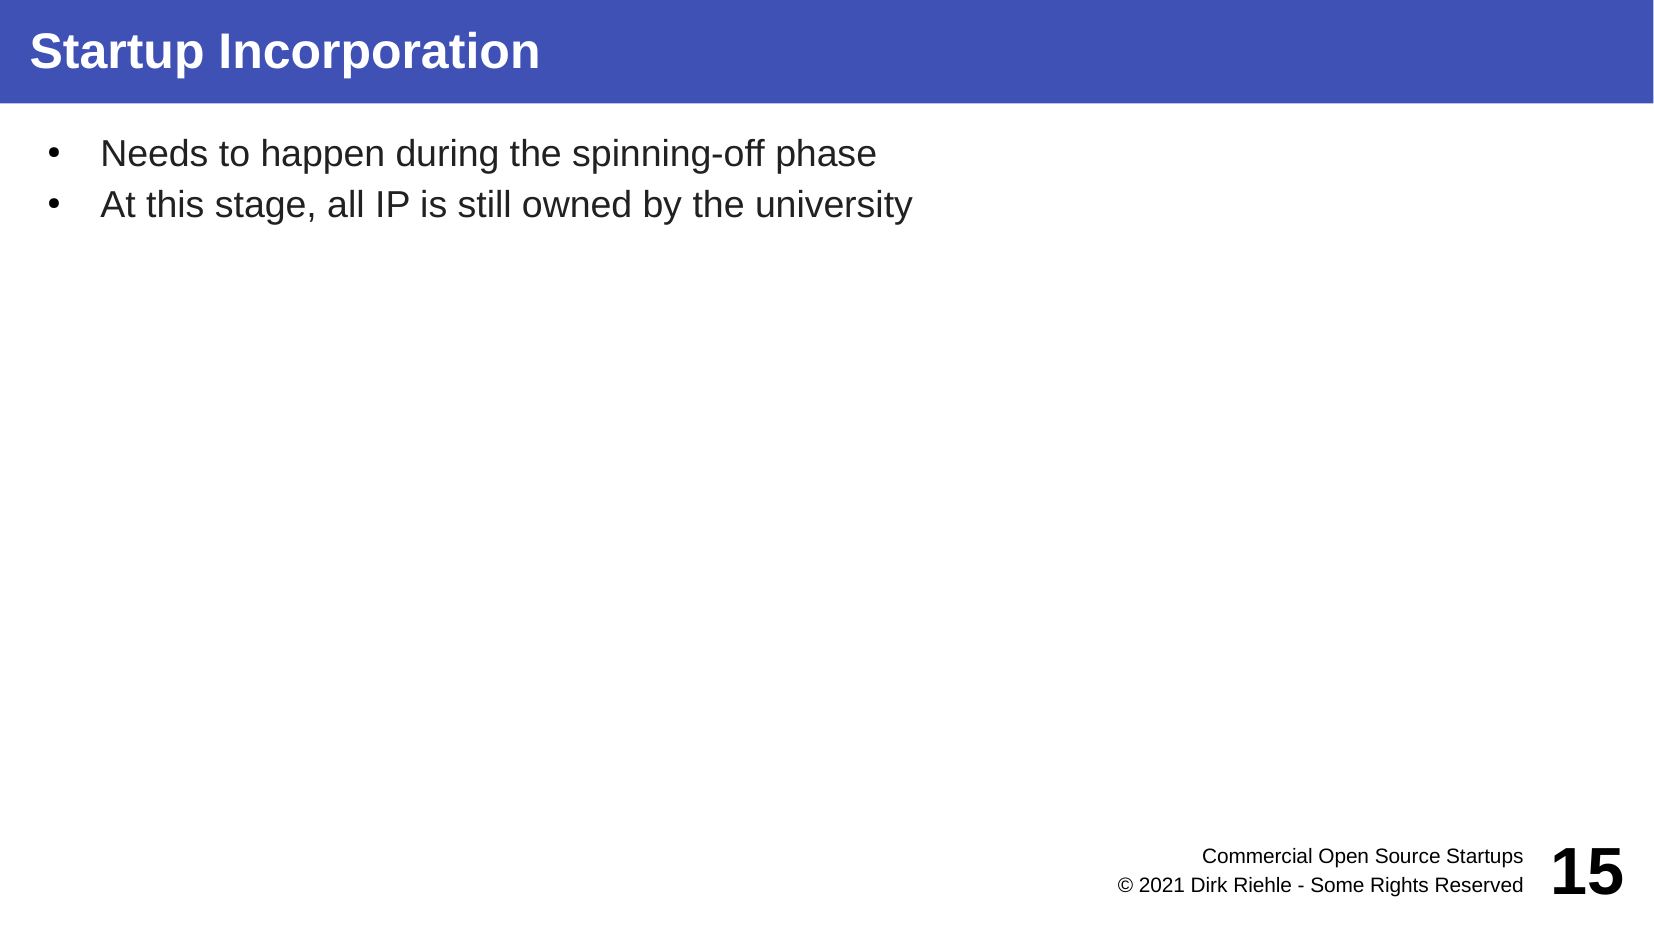

# Startup Incorporation
Needs to happen during the spinning-off phase
At this stage, all IP is still owned by the university
Commercial Open Source Startups
15
© 2021 Dirk Riehle - Some Rights Reserved